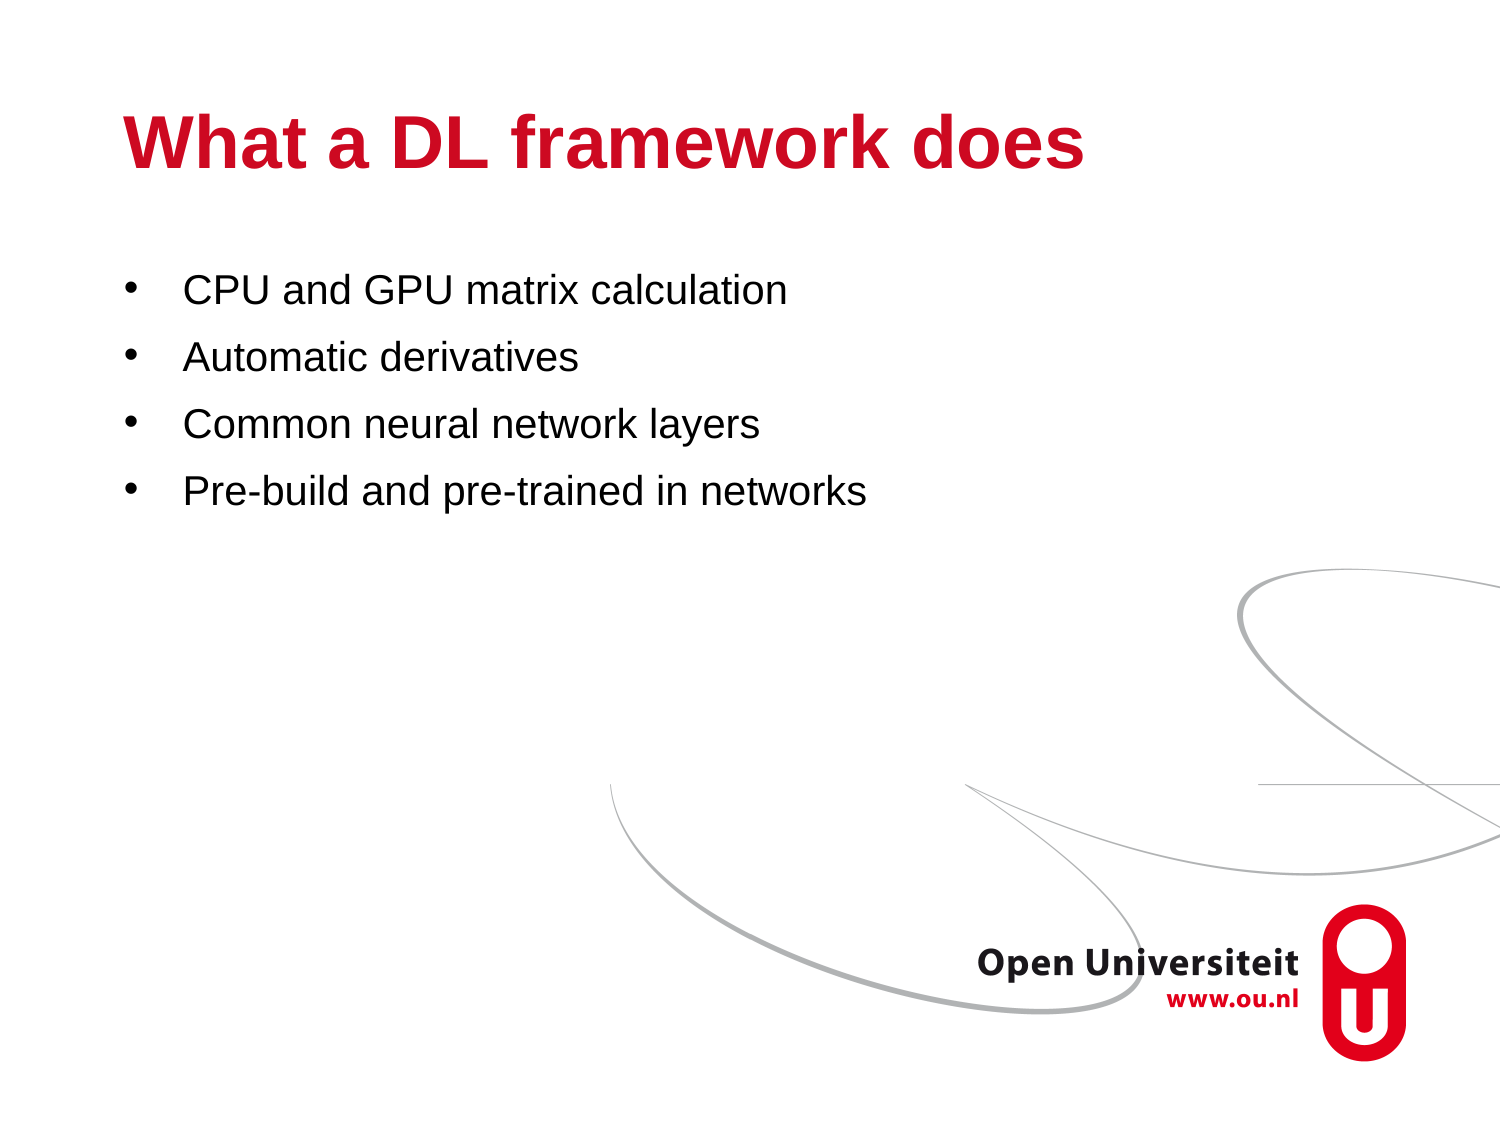

# What a DL framework does
CPU and GPU matrix calculation
Automatic derivatives
Common neural network layers
Pre-build and pre-trained in networks